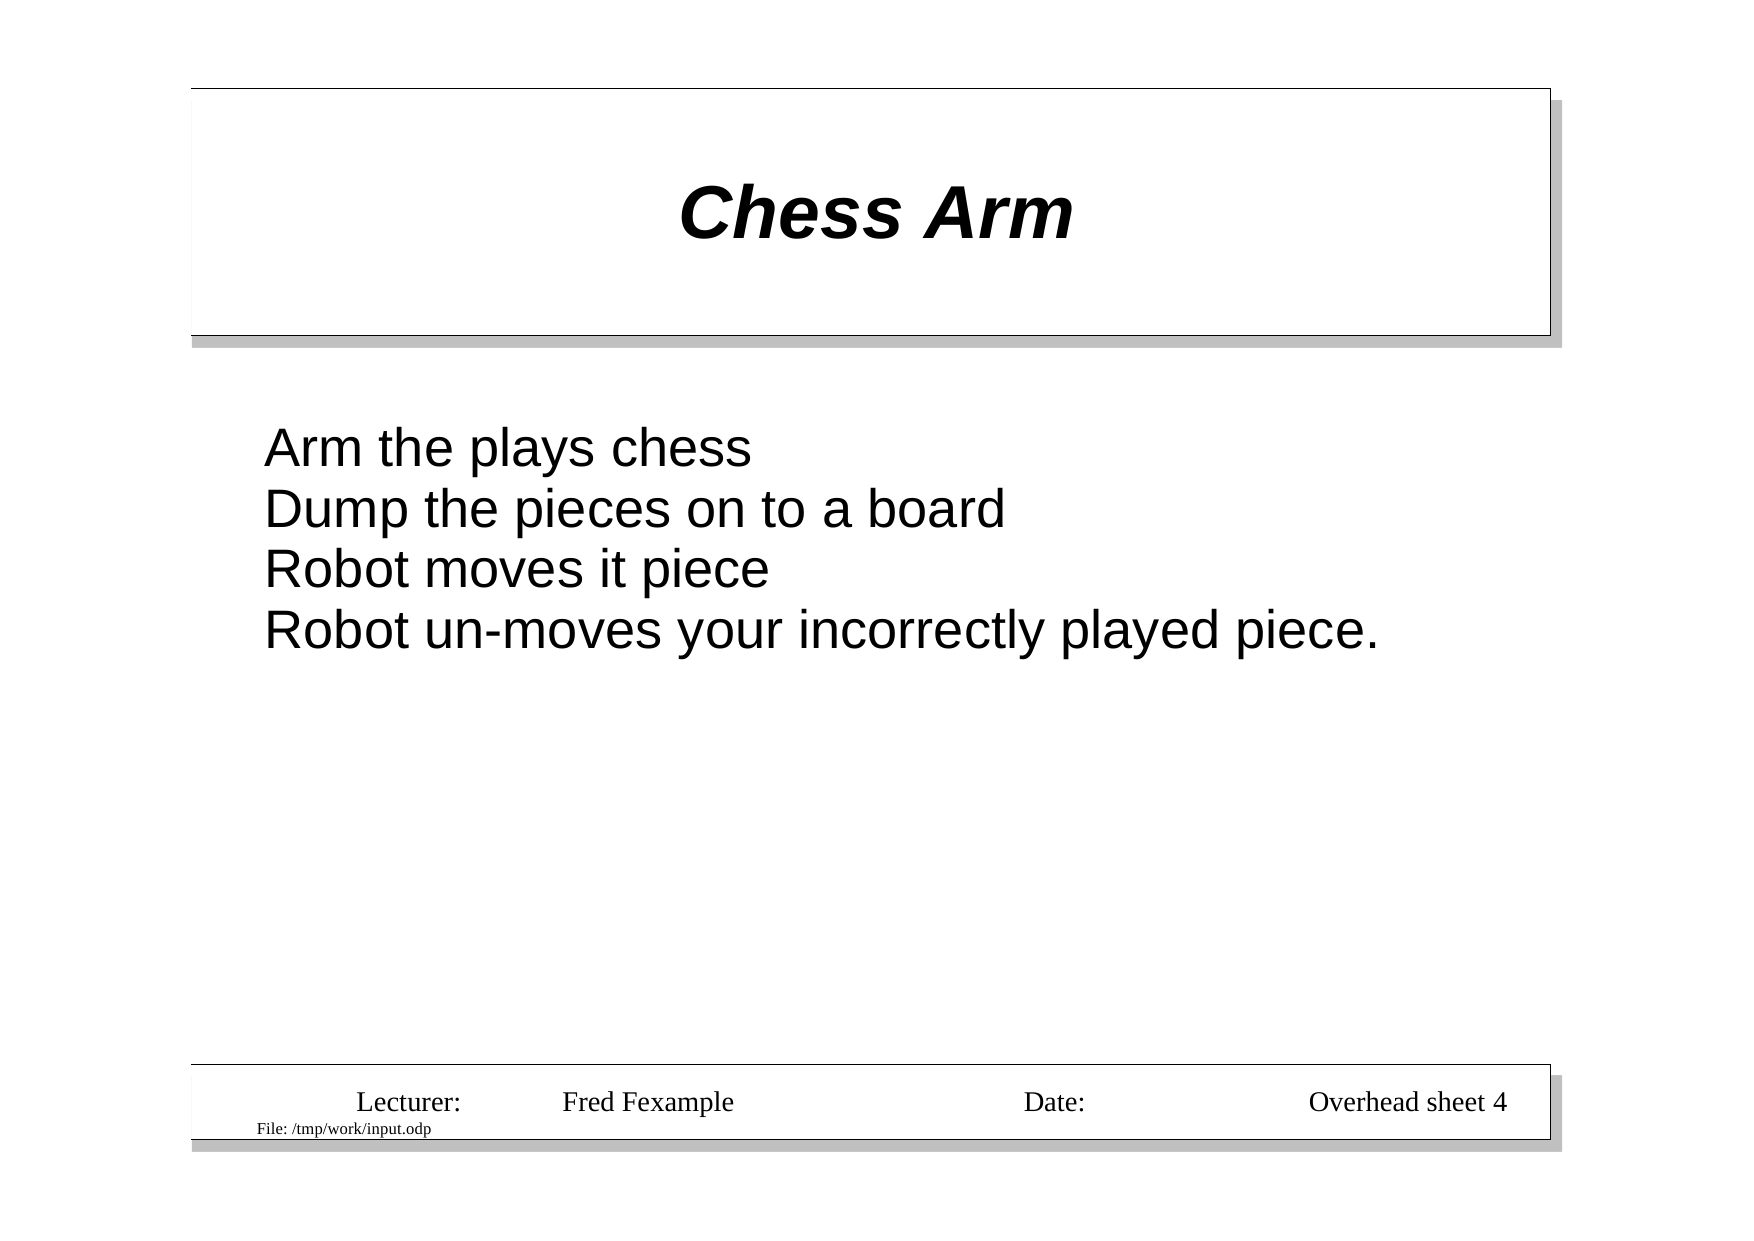

# Chess Arm
Arm the plays chess
Dump the pieces on to a board
Robot moves it piece
Robot un-moves your incorrectly played piece.